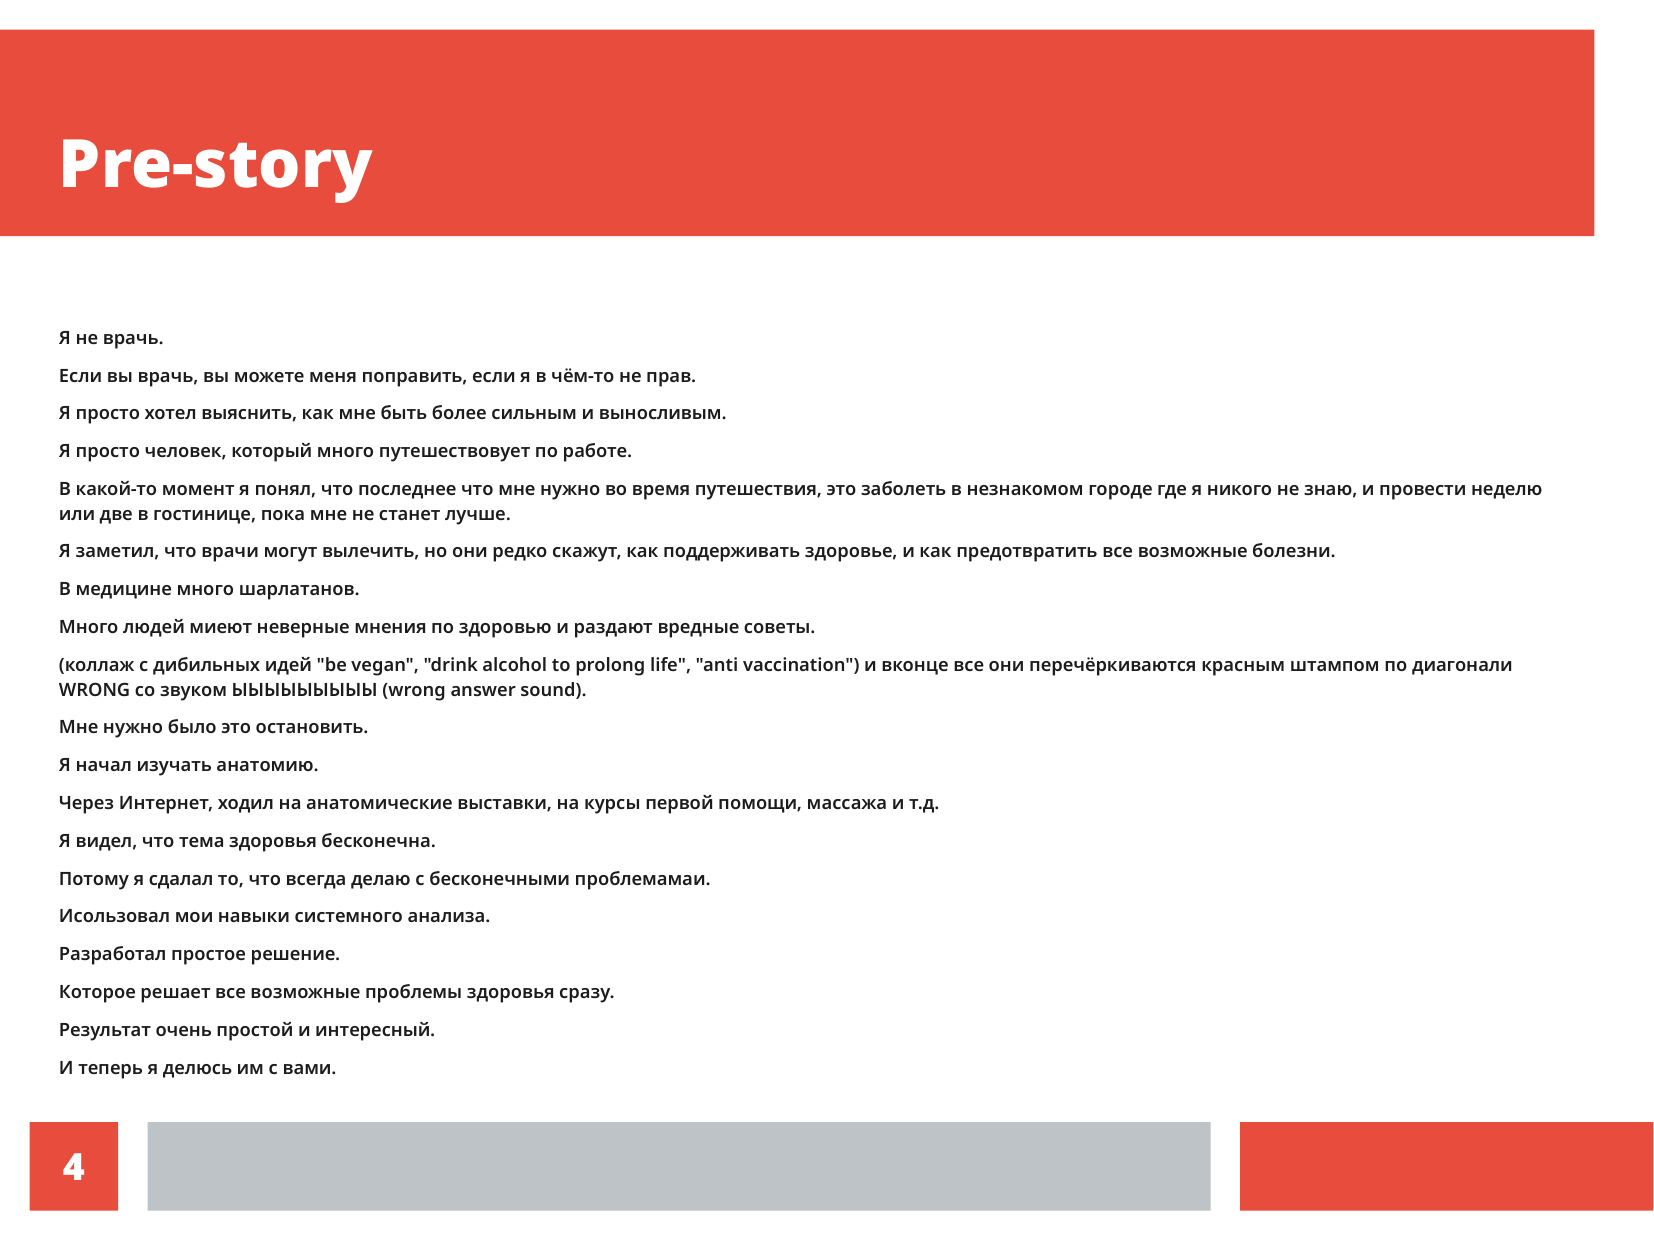

# Pre-story
Я не врачь.
Если вы врачь, вы можете меня поправить, если я в чём-то не прав.
Я просто хотел выяснить, как мне быть более сильным и выносливым.
Я просто человек, который много путешествовует по работе.
В какой-то момент я понял, что последнее что мне нужно во время путешествия, это заболеть в незнакомом городе где я никого не знаю, и провести неделю или две в гостинице, пока мне не станет лучше.
Я заметил, что врачи могут вылечить, но они редко скажут, как поддерживать здоровье, и как предотвратить все возможные болезни.
В медицине много шарлатанов.
Много людей миеют неверные мнения по здоровью и раздают вредные советы.
(коллаж с дибильных идей "be vegan", "drink alcohol to prolong life", "anti vaccination") и вконце все они перечёркиваются красным штампом по диагонали WRONG со звуком ЫЫЫЫЫЫЫЫЫ (wrong answer sound).
Мне нужно было это остановить.
Я начал изучать анатомию.
Через Интернет, ходил на анатомические выставки, на курсы первой помощи, массажа и т.д.
Я видел, что тема здоровья бесконечна.
Потому я сдалал то, что всегда делаю с бесконечными проблемамаи.
Исользовал мои навыки системного анализа.
Разработал простое решение.
Которое решает все возможные проблемы здоровья сразу.
Результат очень простой и интересный.
И теперь я делюсь им с вами.
4